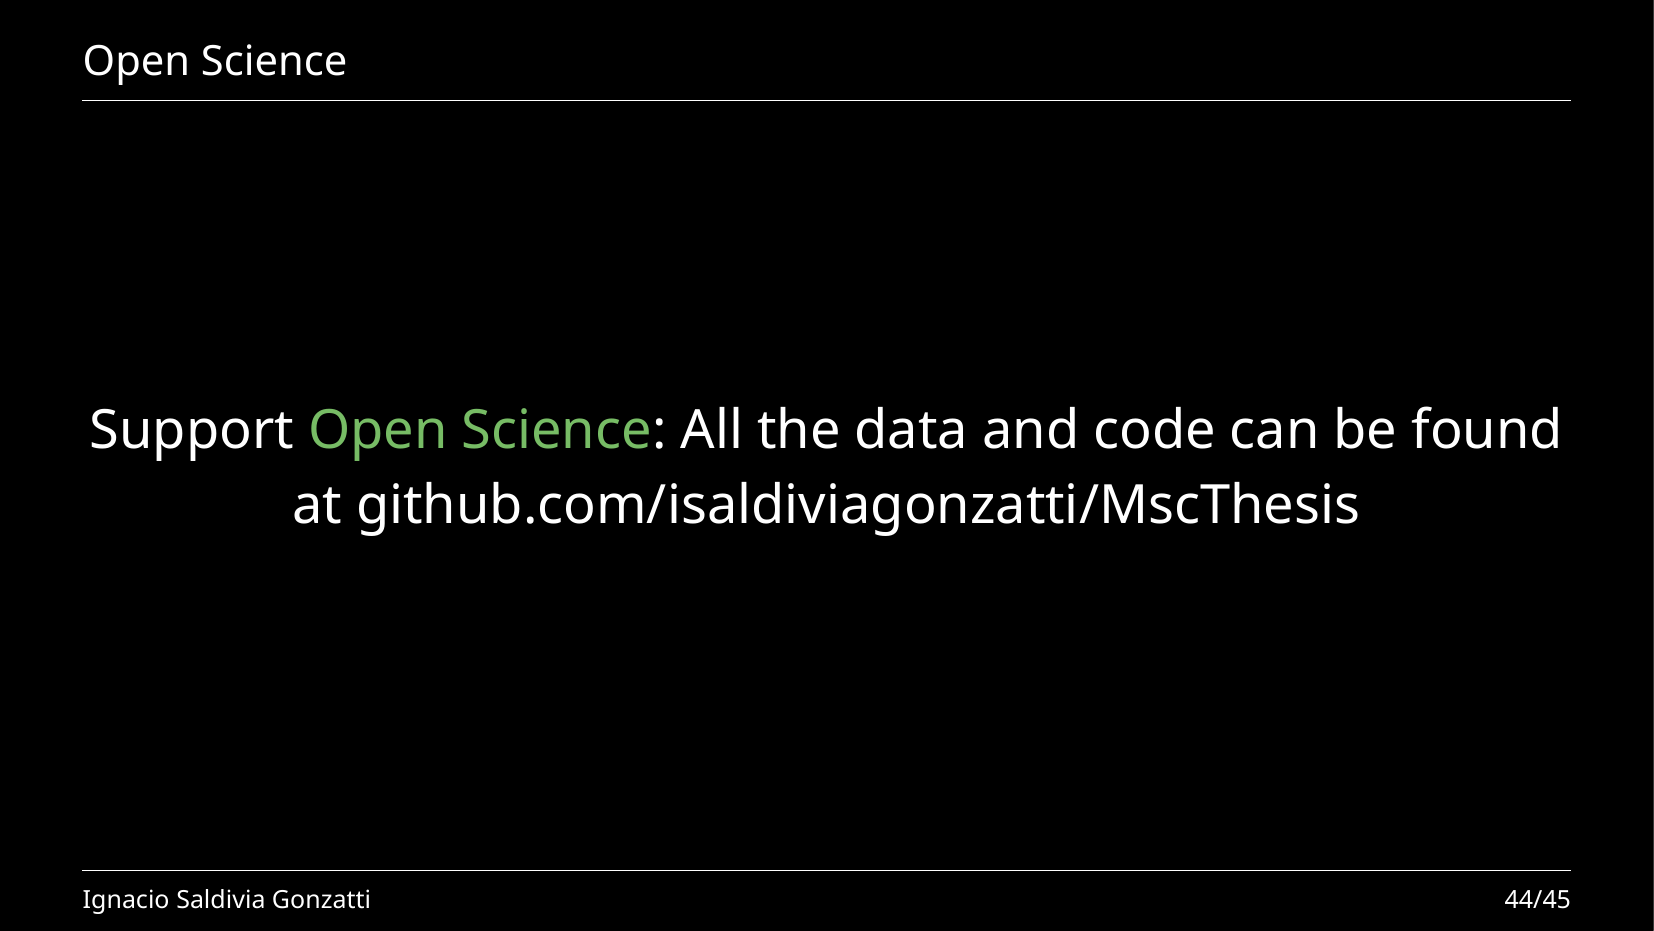

Open Science
# Support Open Science: All the data and code can be found at github.com/isaldiviagonzatti/MscThesis
Ignacio Saldivia Gonzatti
44